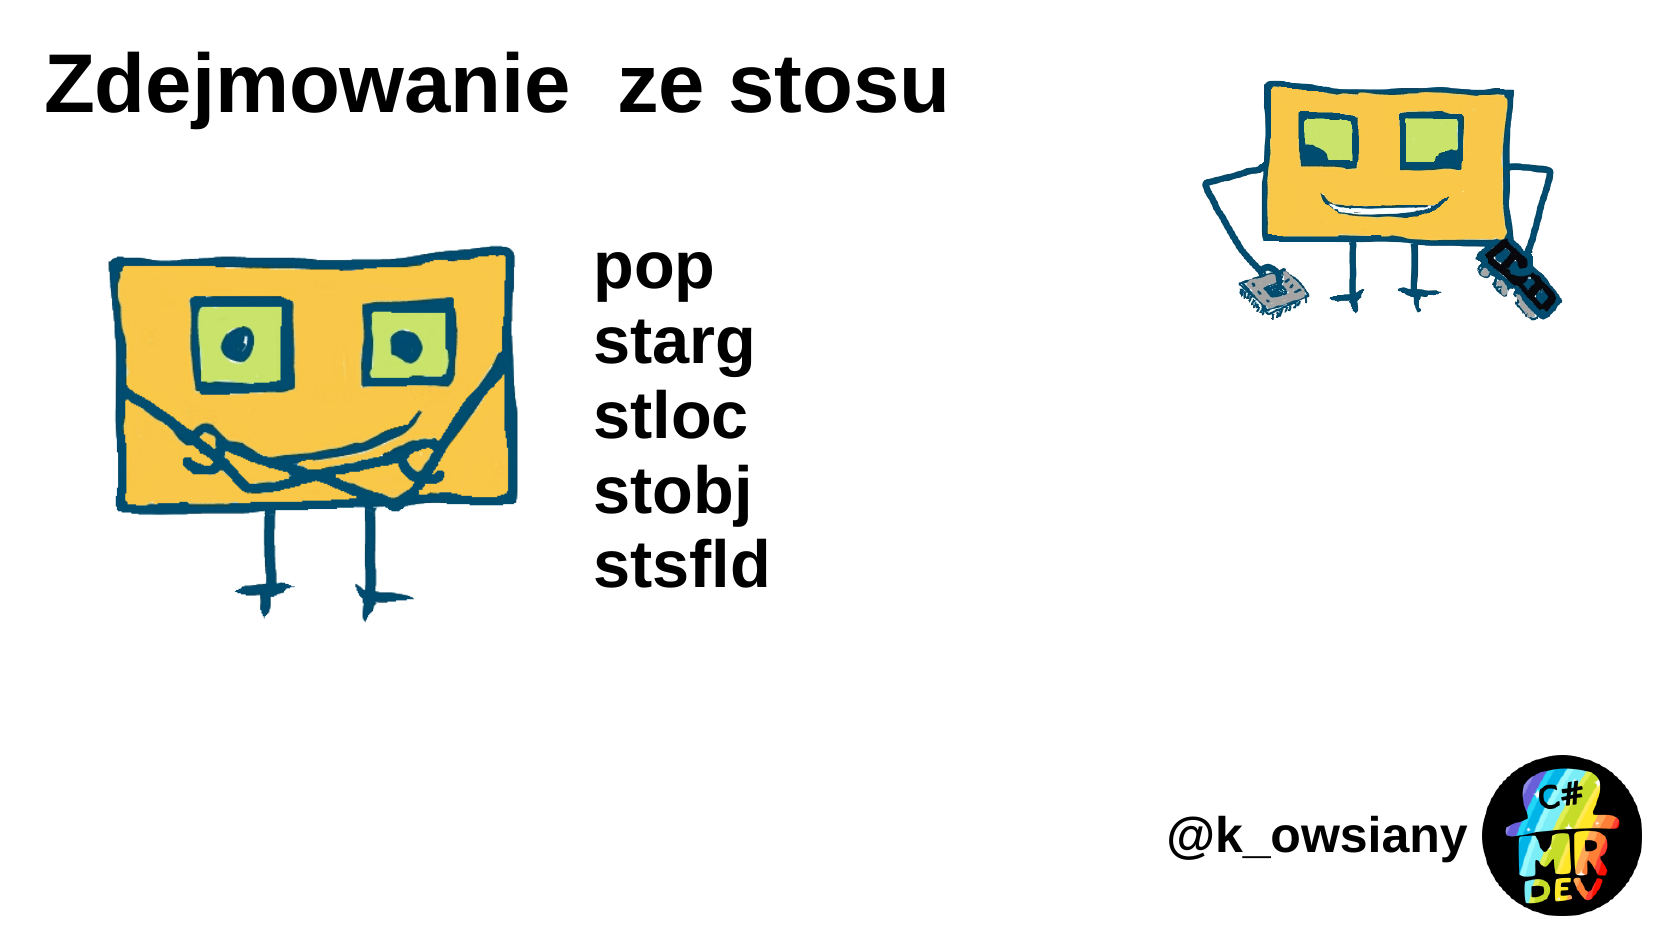

Zdejmowanie ze stosu
pop
starg
stloc
stobj
stsfld